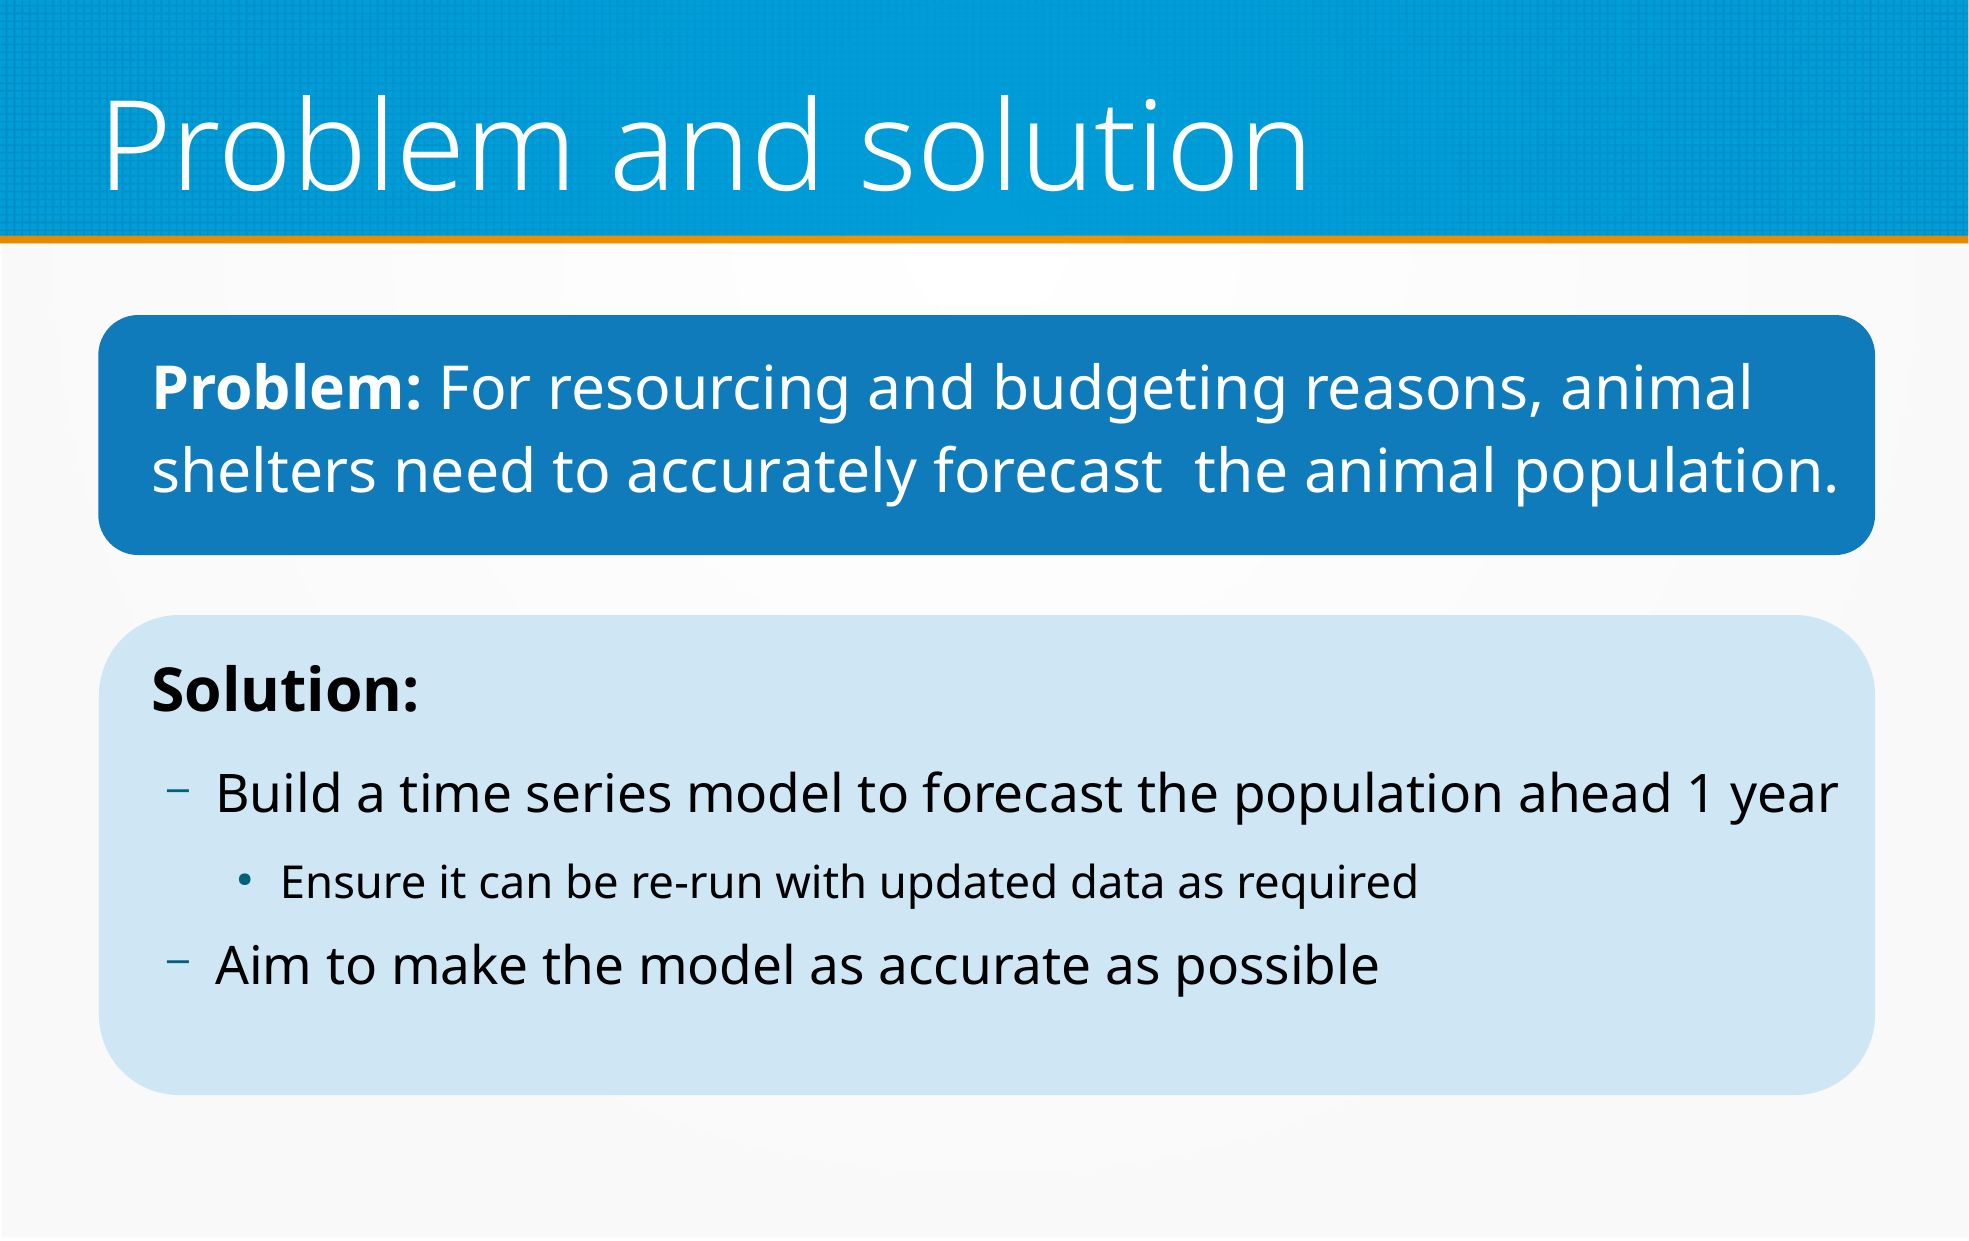

# Problem and solution
Problem: For resourcing and budgeting reasons, animal shelters need to accurately forecast the animal population.
Solution:
Build a time series model to forecast the population ahead 1 year
Ensure it can be re-run with updated data as required
Aim to make the model as accurate as possible